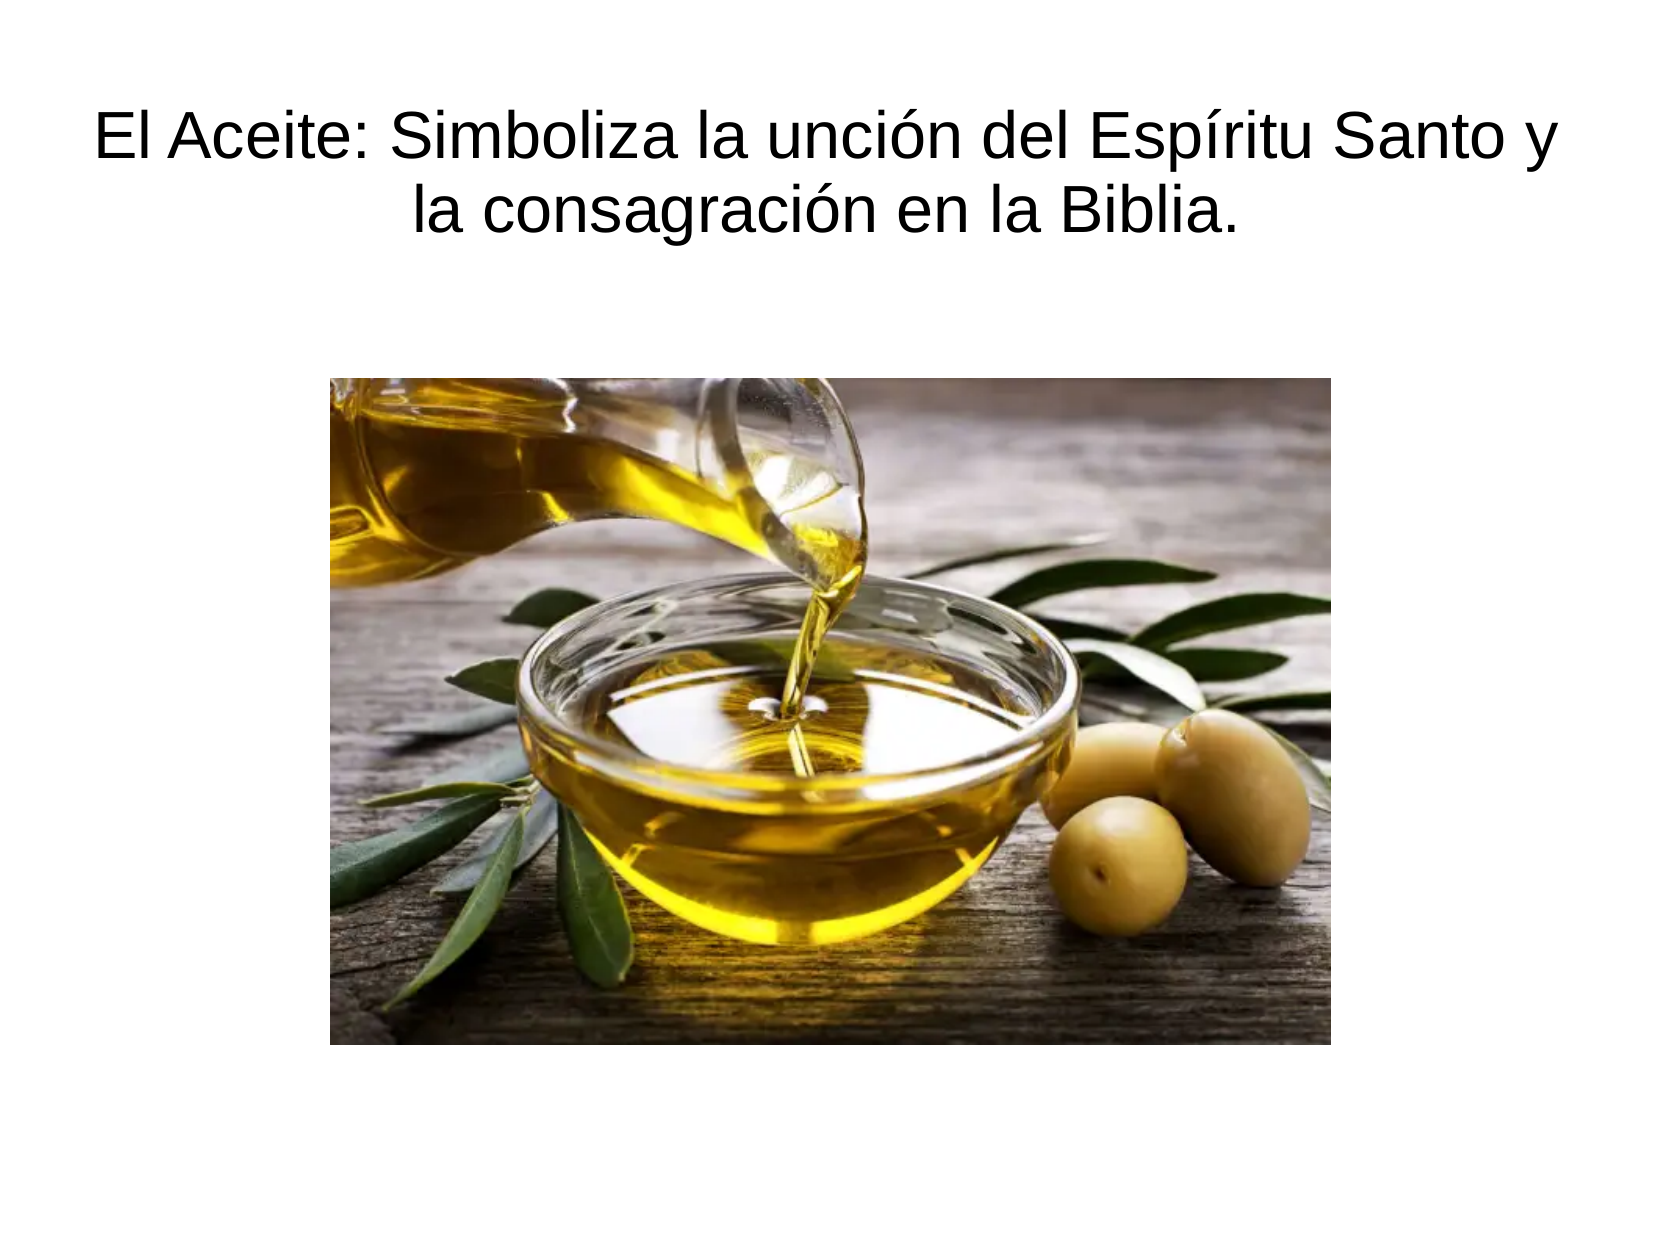

# El Aceite: Simboliza la unción del Espíritu Santo y la consagración en la Biblia.